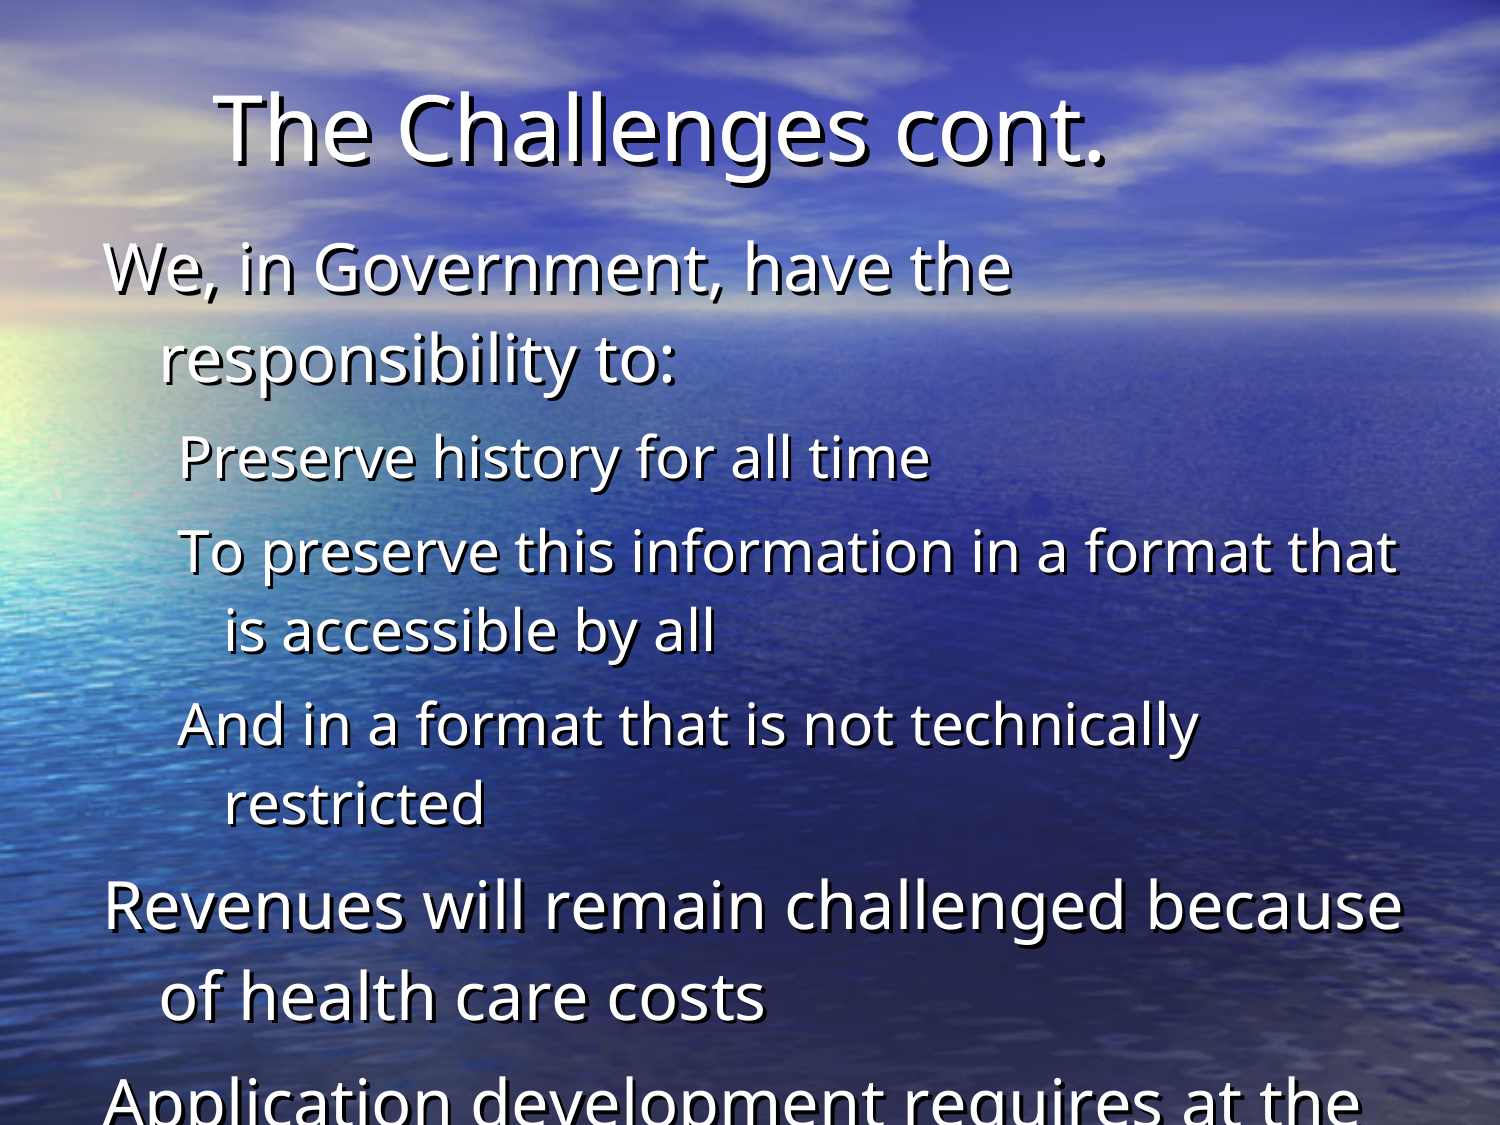

# The Challenges cont.
We, in Government, have the responsibility to:
Preserve history for all time
To preserve this information in a format that is accessible by all
And in a format that is not technically restricted
Revenues will remain challenged because of health care costs
Application development requires at the sustainability of COBOL